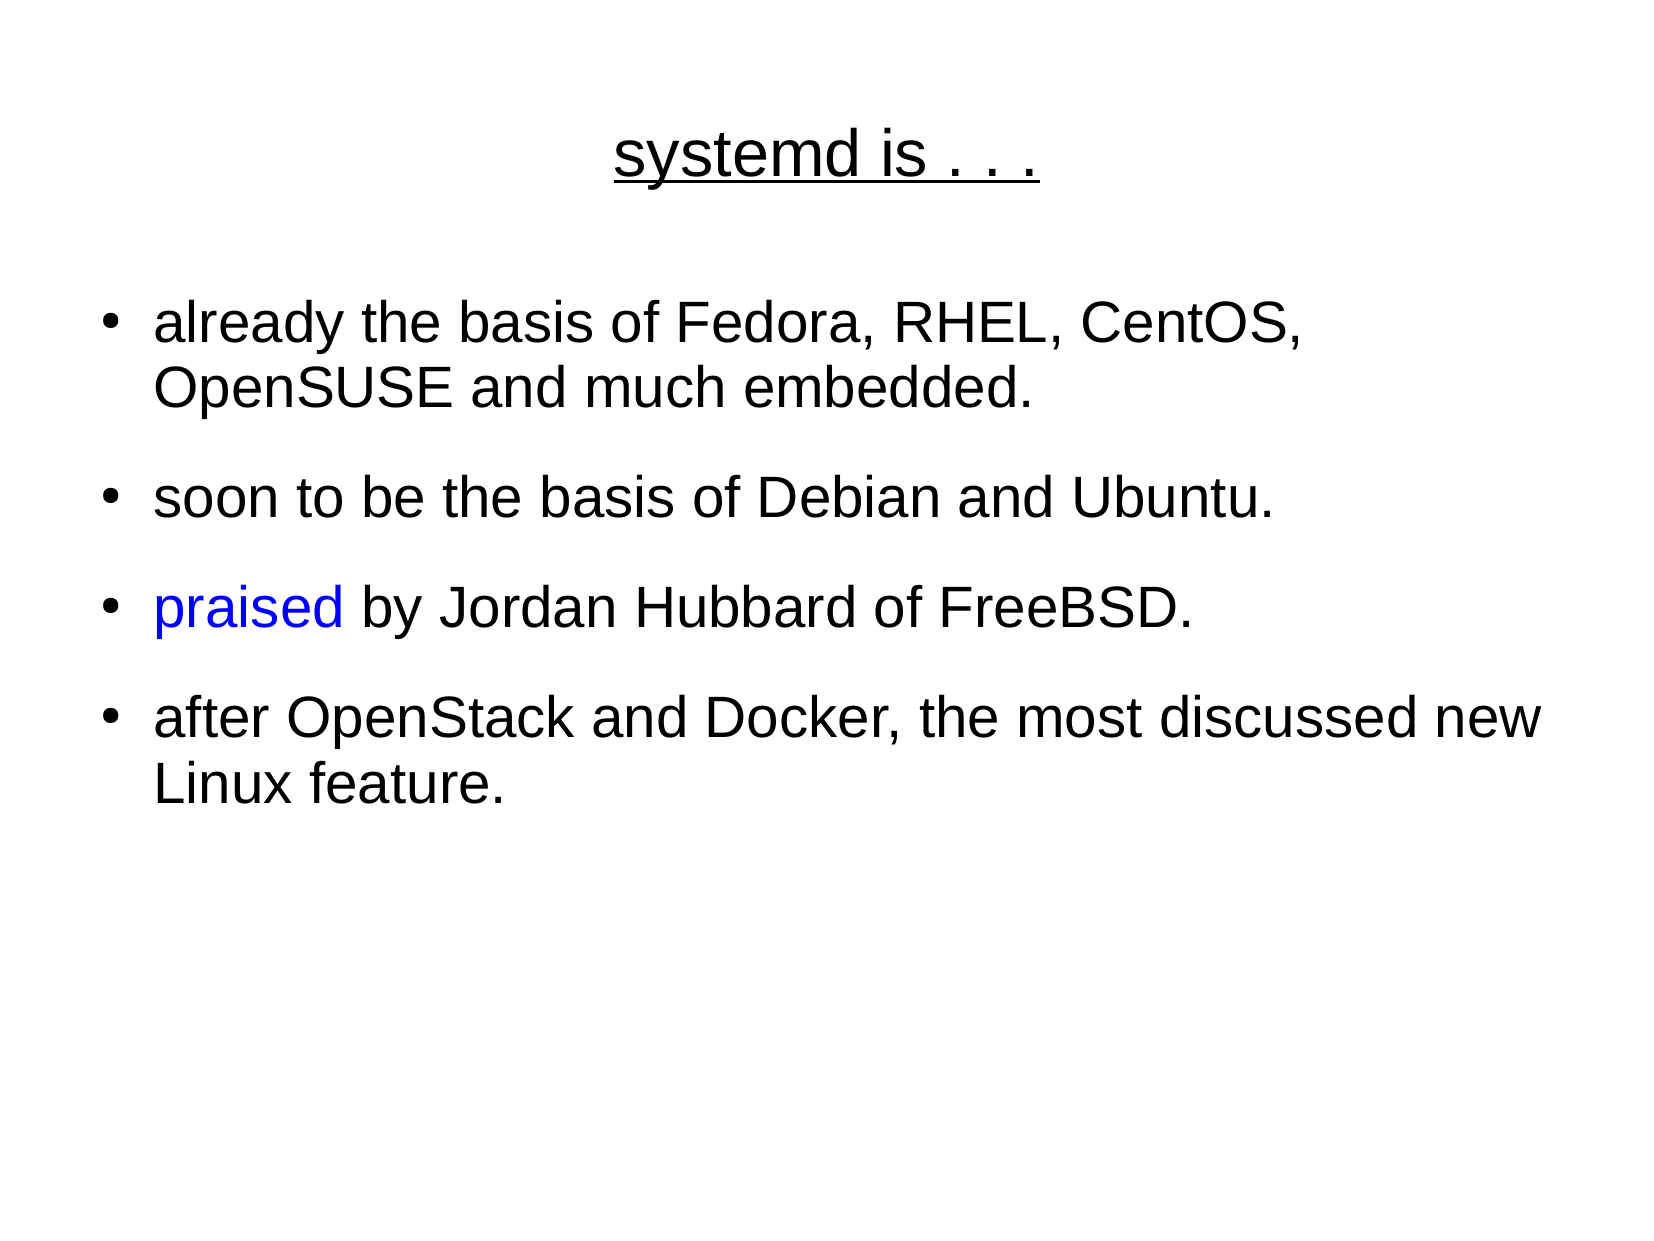

# systemd is . . .
already the basis of Fedora, RHEL, CentOS, OpenSUSE and much embedded.
soon to be the basis of Debian and Ubuntu.
praised by Jordan Hubbard of FreeBSD.
after OpenStack and Docker, the most discussed new Linux feature.